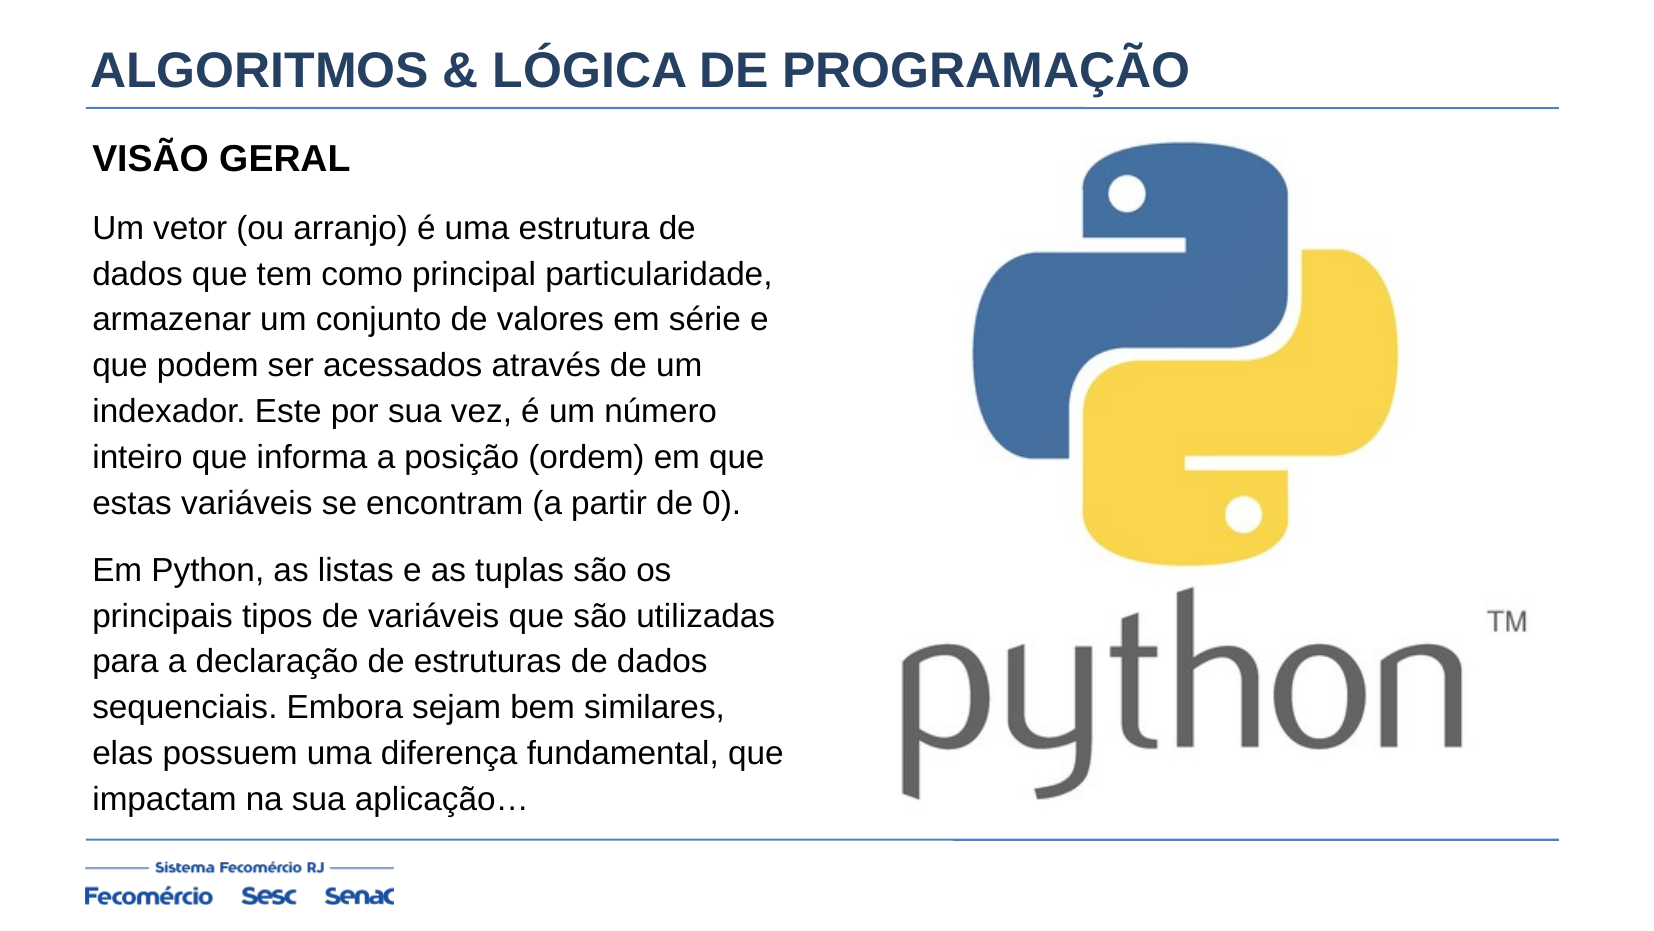

ALGORITMOS & LÓGICA DE PROGRAMAÇÃO
VISÃO GERAL
Um vetor (ou arranjo) é uma estrutura de dados que tem como principal particularidade, armazenar um conjunto de valores em série e que podem ser acessados através de um indexador. Este por sua vez, é um número inteiro que informa a posição (ordem) em que estas variáveis se encontram (a partir de 0).
Em Python, as listas e as tuplas são os principais tipos de variáveis que são utilizadas para a declaração de estruturas de dados sequenciais. Embora sejam bem similares, elas possuem uma diferença fundamental, que impactam na sua aplicação…